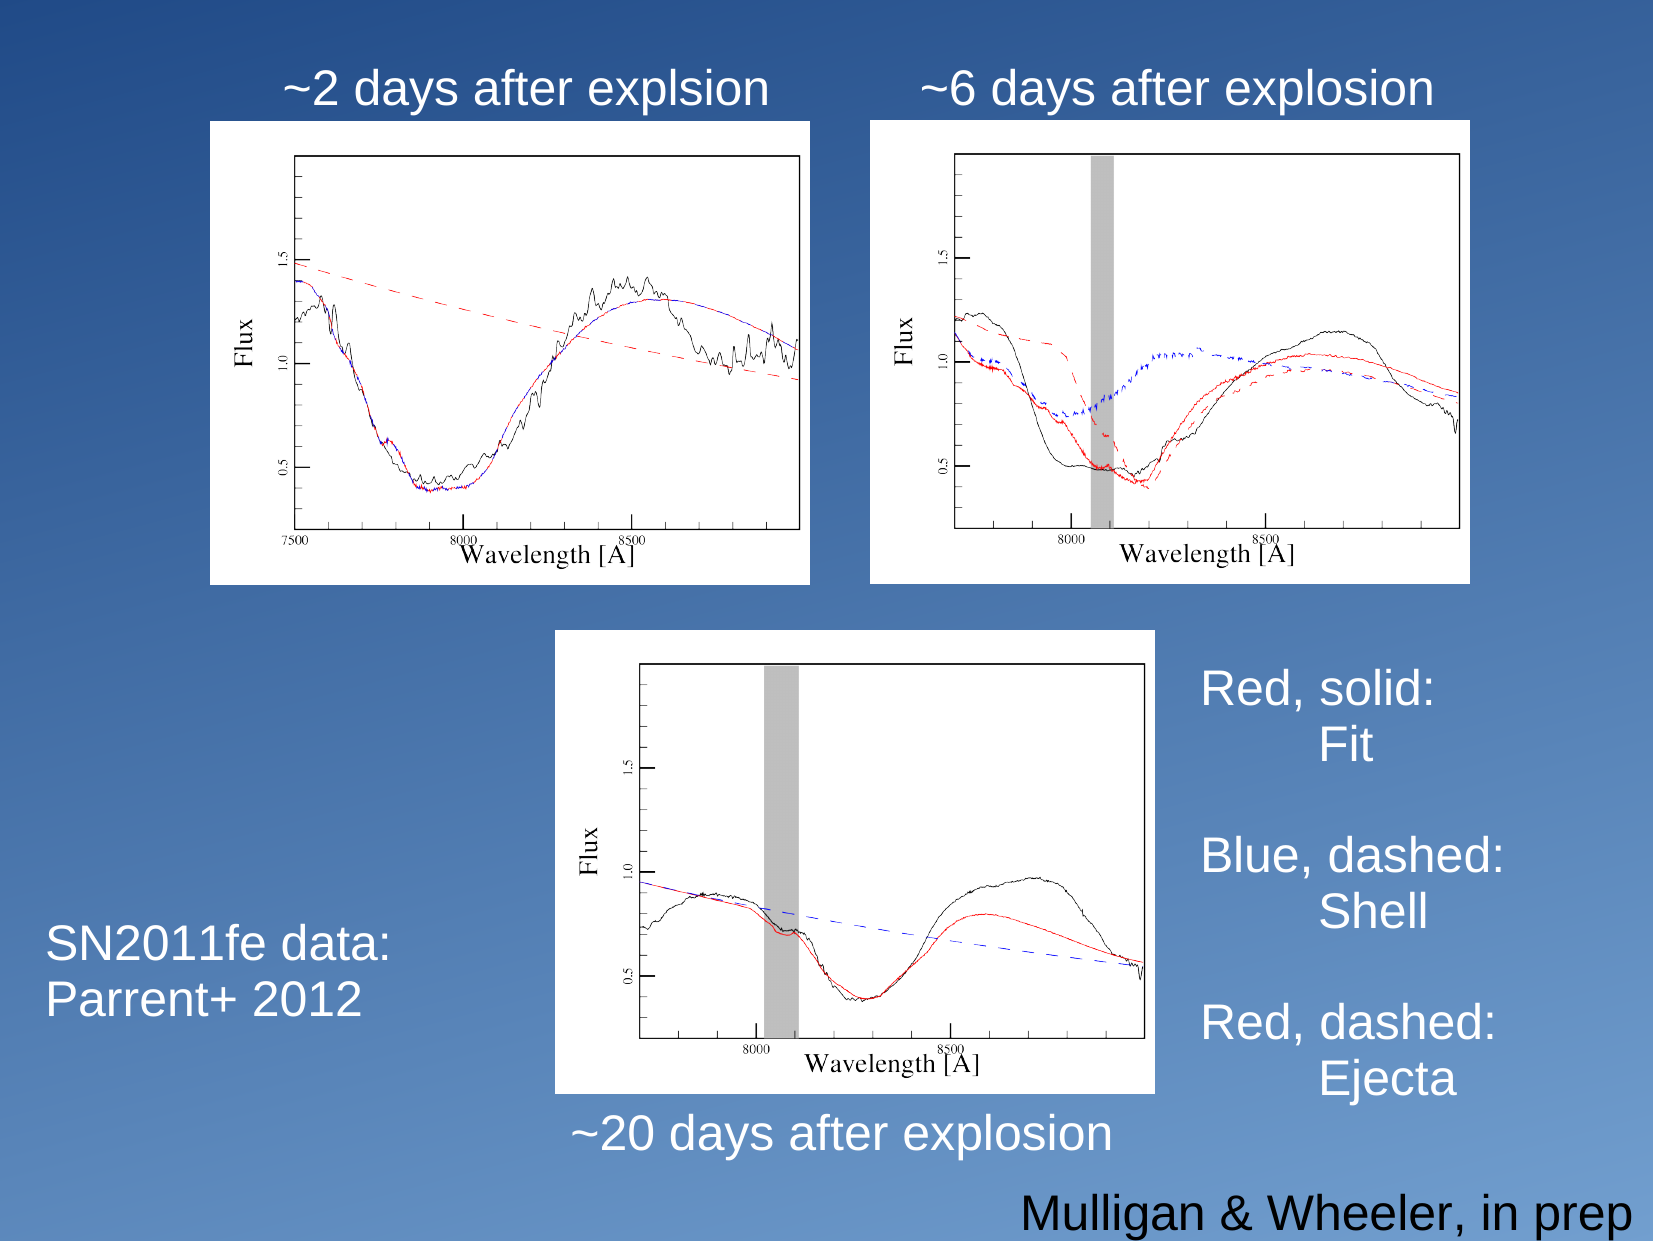

~2 days after explsion
~6 days after explosion
Red, solid:
	Fit
Blue, dashed:
	Shell
Red, dashed:
	Ejecta
SN2011fe data:
Parrent+ 2012
~20 days after explosion
Mulligan & Wheeler, in prep